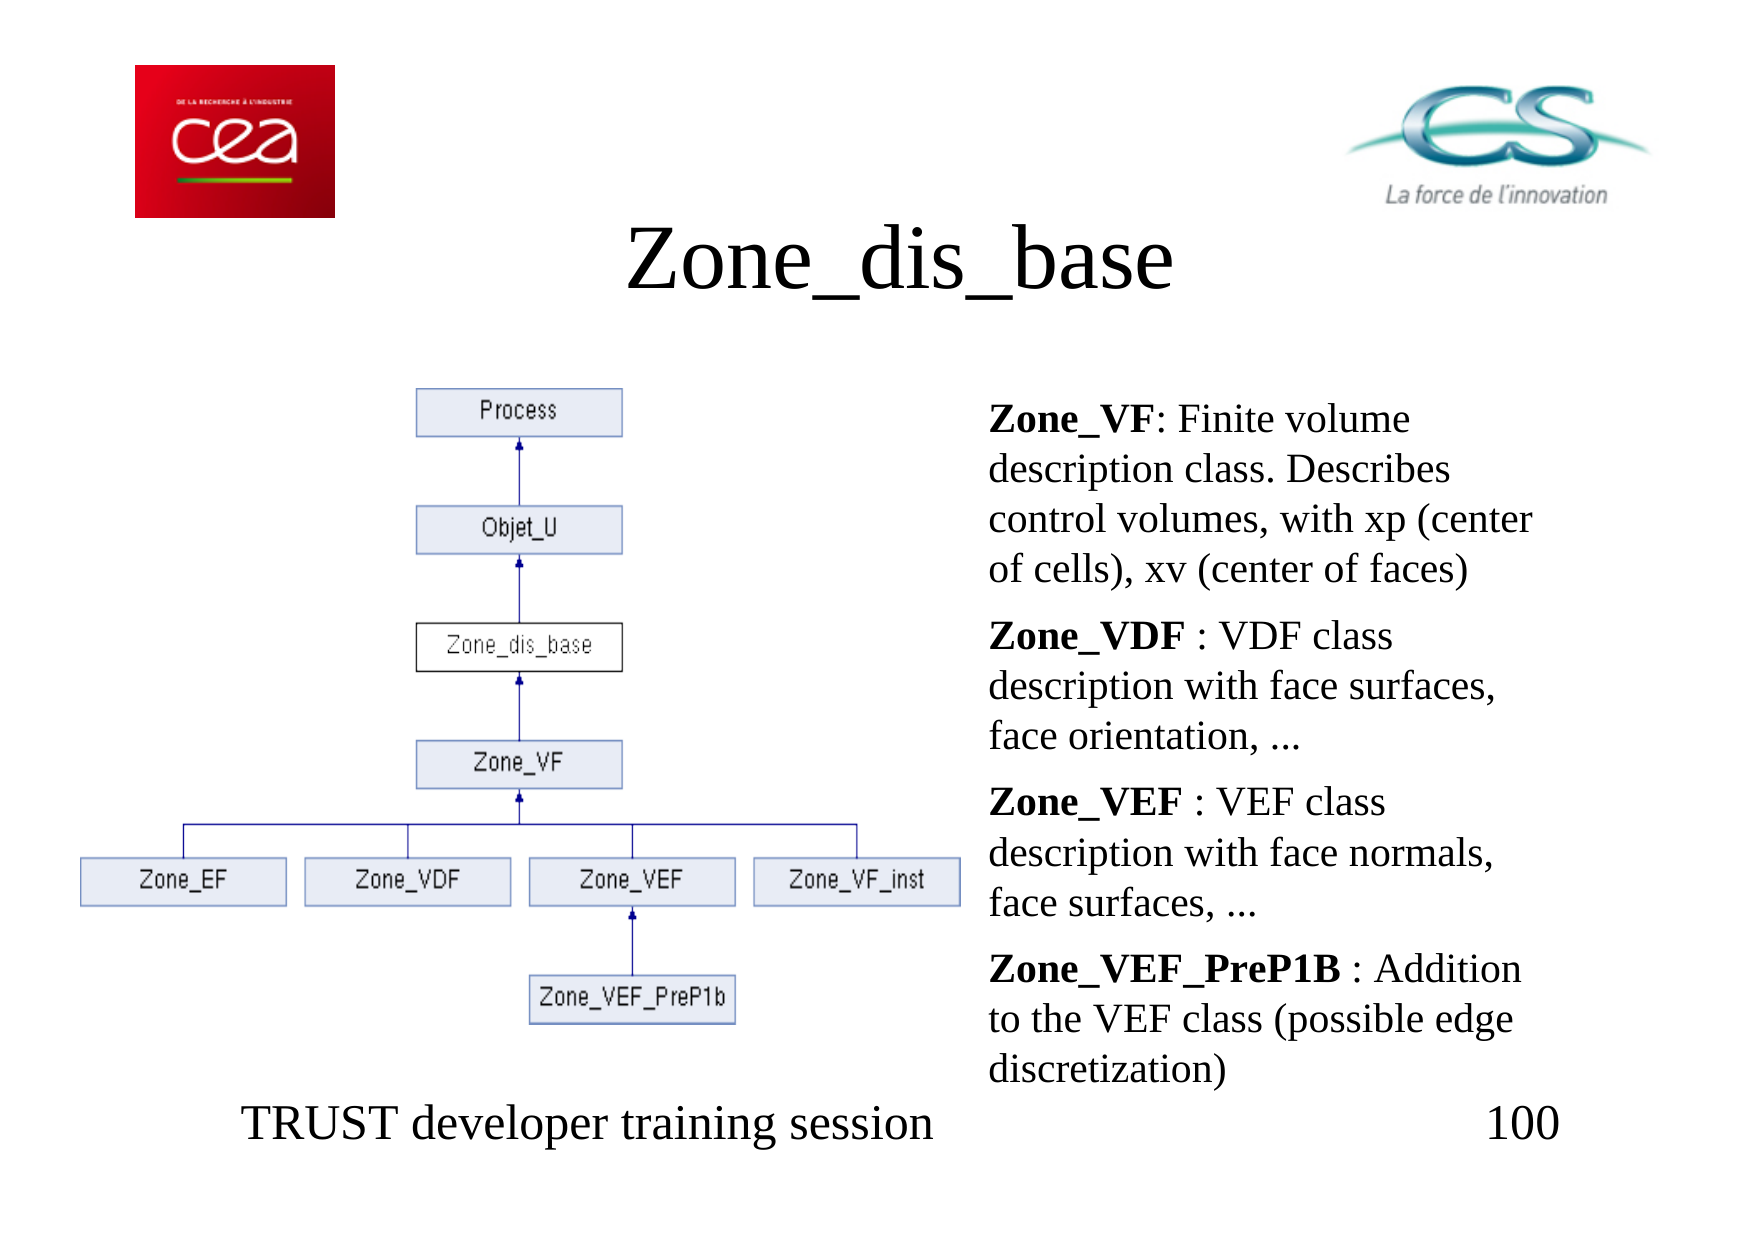

# Zone_dis_base
Zone_VF: Finite volume description class. Describes control volumes, with xp (center of cells), xv (center of faces)
Zone_VDF : VDF class description with face surfaces, face orientation, ...
Zone_VEF : VEF class description with face normals, face surfaces, ...
Zone_VEF_PreP1B : Addition to the VEF class (possible edge discretization)
TRUST developer training session
100